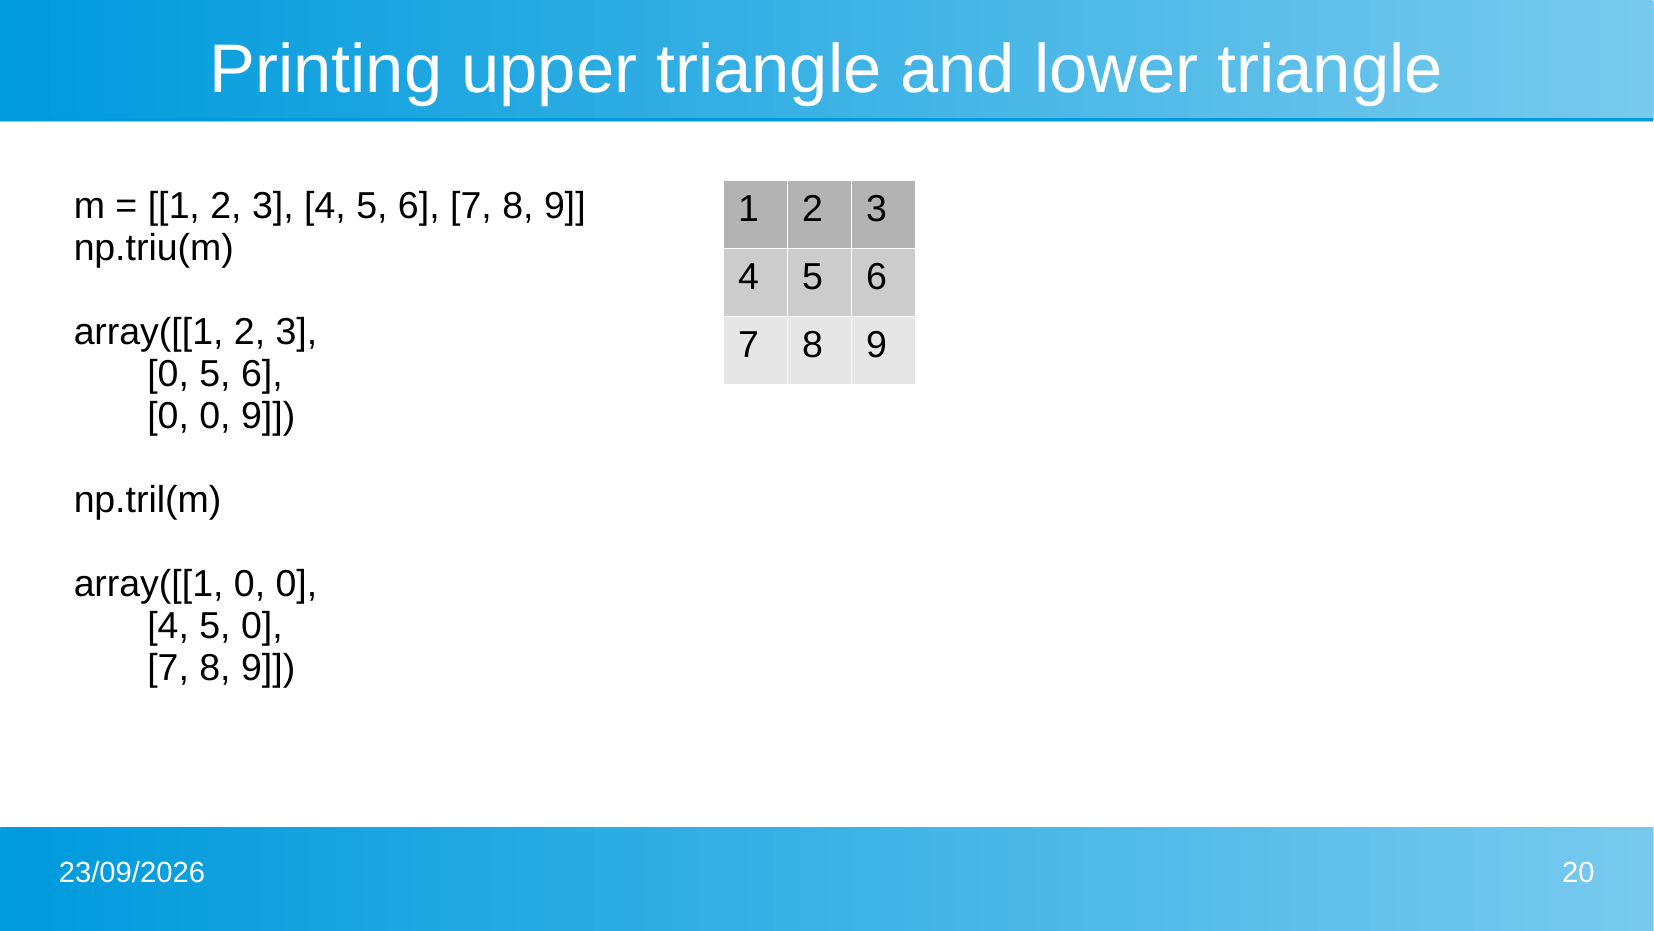

# Printing upper triangle and lower triangle
m = [[1, 2, 3], [4, 5, 6], [7, 8, 9]]
np.triu(m)
array([[1, 2, 3],
 [0, 5, 6],
 [0, 0, 9]])
np.tril(m)
array([[1, 0, 0],
 [4, 5, 0],
 [7, 8, 9]])
| 1 | 2 | 3 |
| --- | --- | --- |
| 4 | 5 | 6 |
| 7 | 8 | 9 |
20